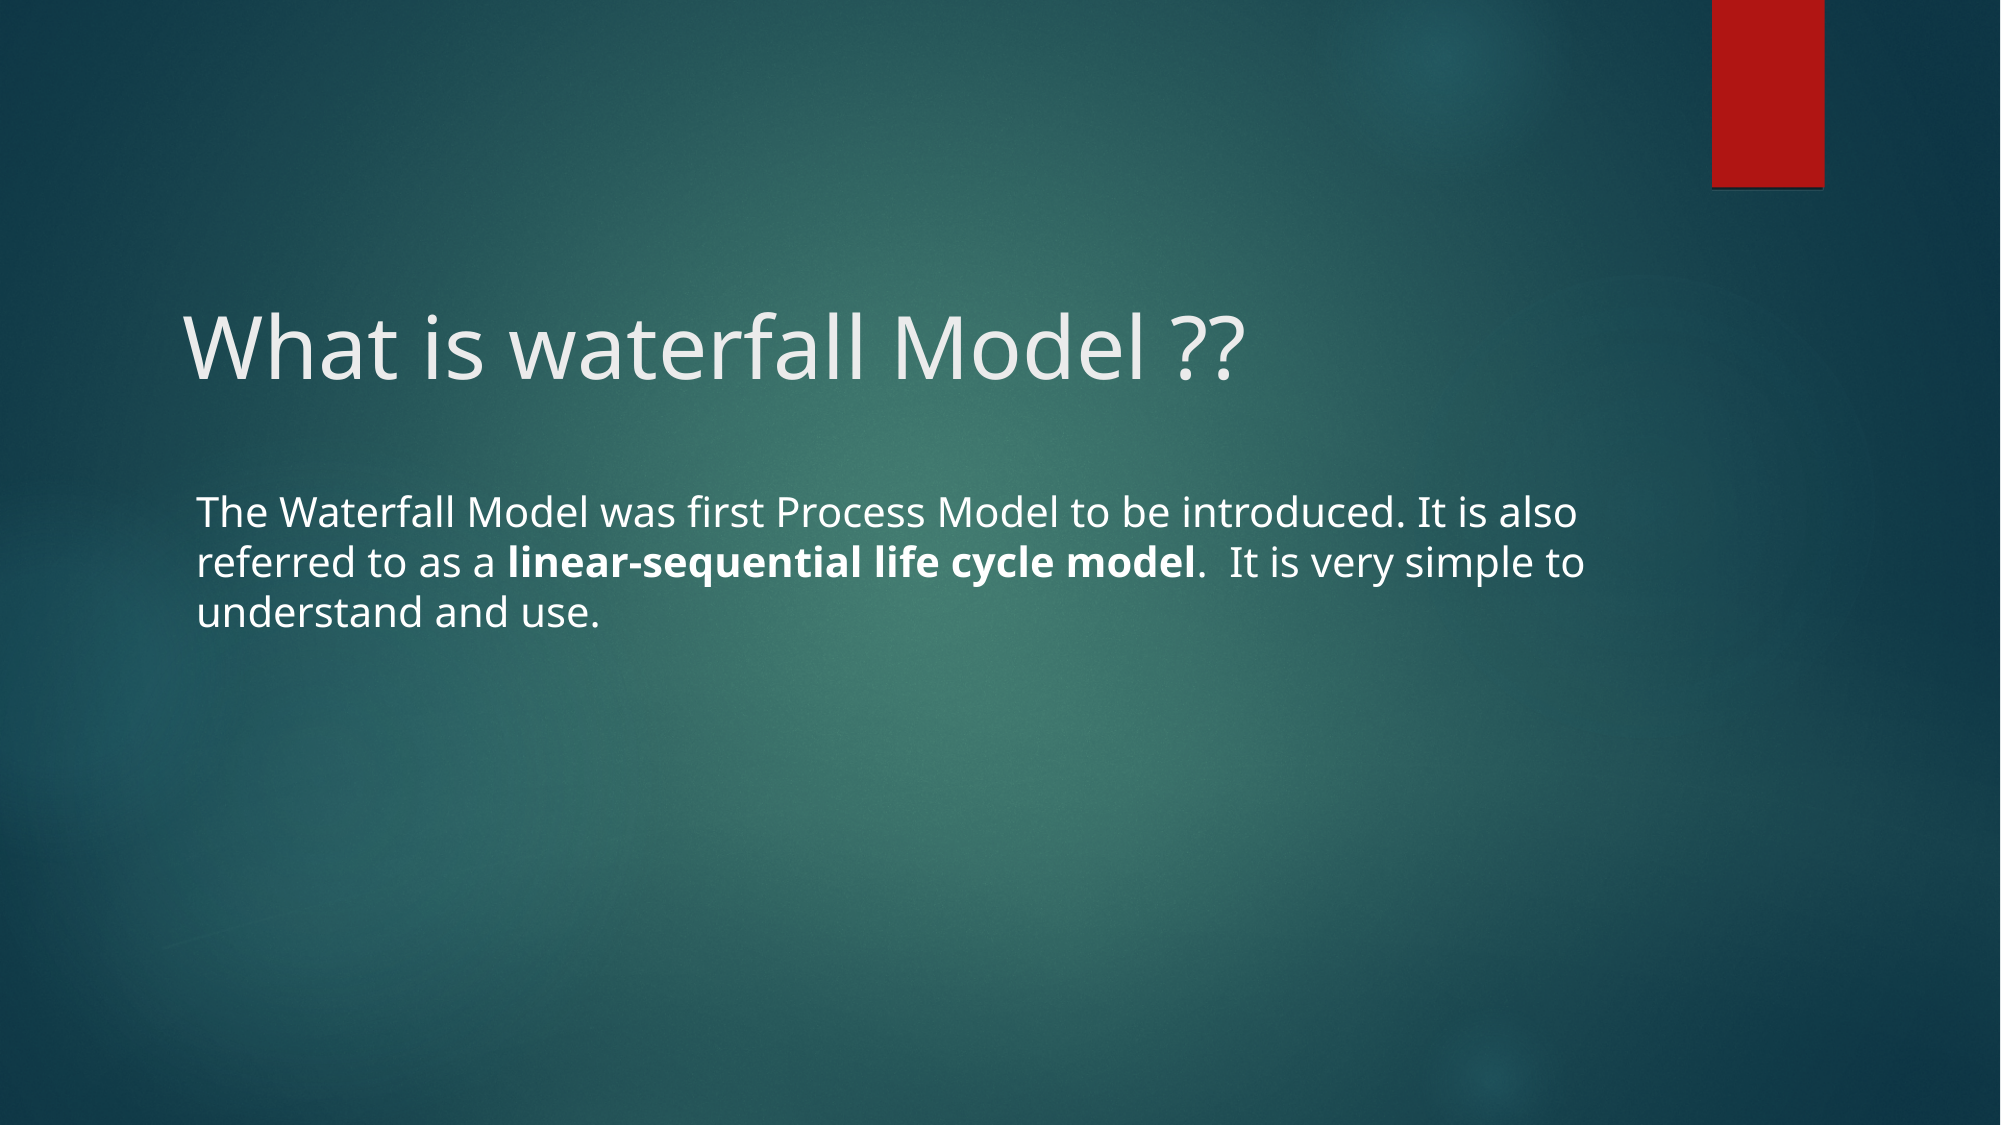

# What is waterfall Model ??
The Waterfall Model was first Process Model to be introduced. It is also referred to as a linear-sequential life cycle model.  It is very simple to understand and use.